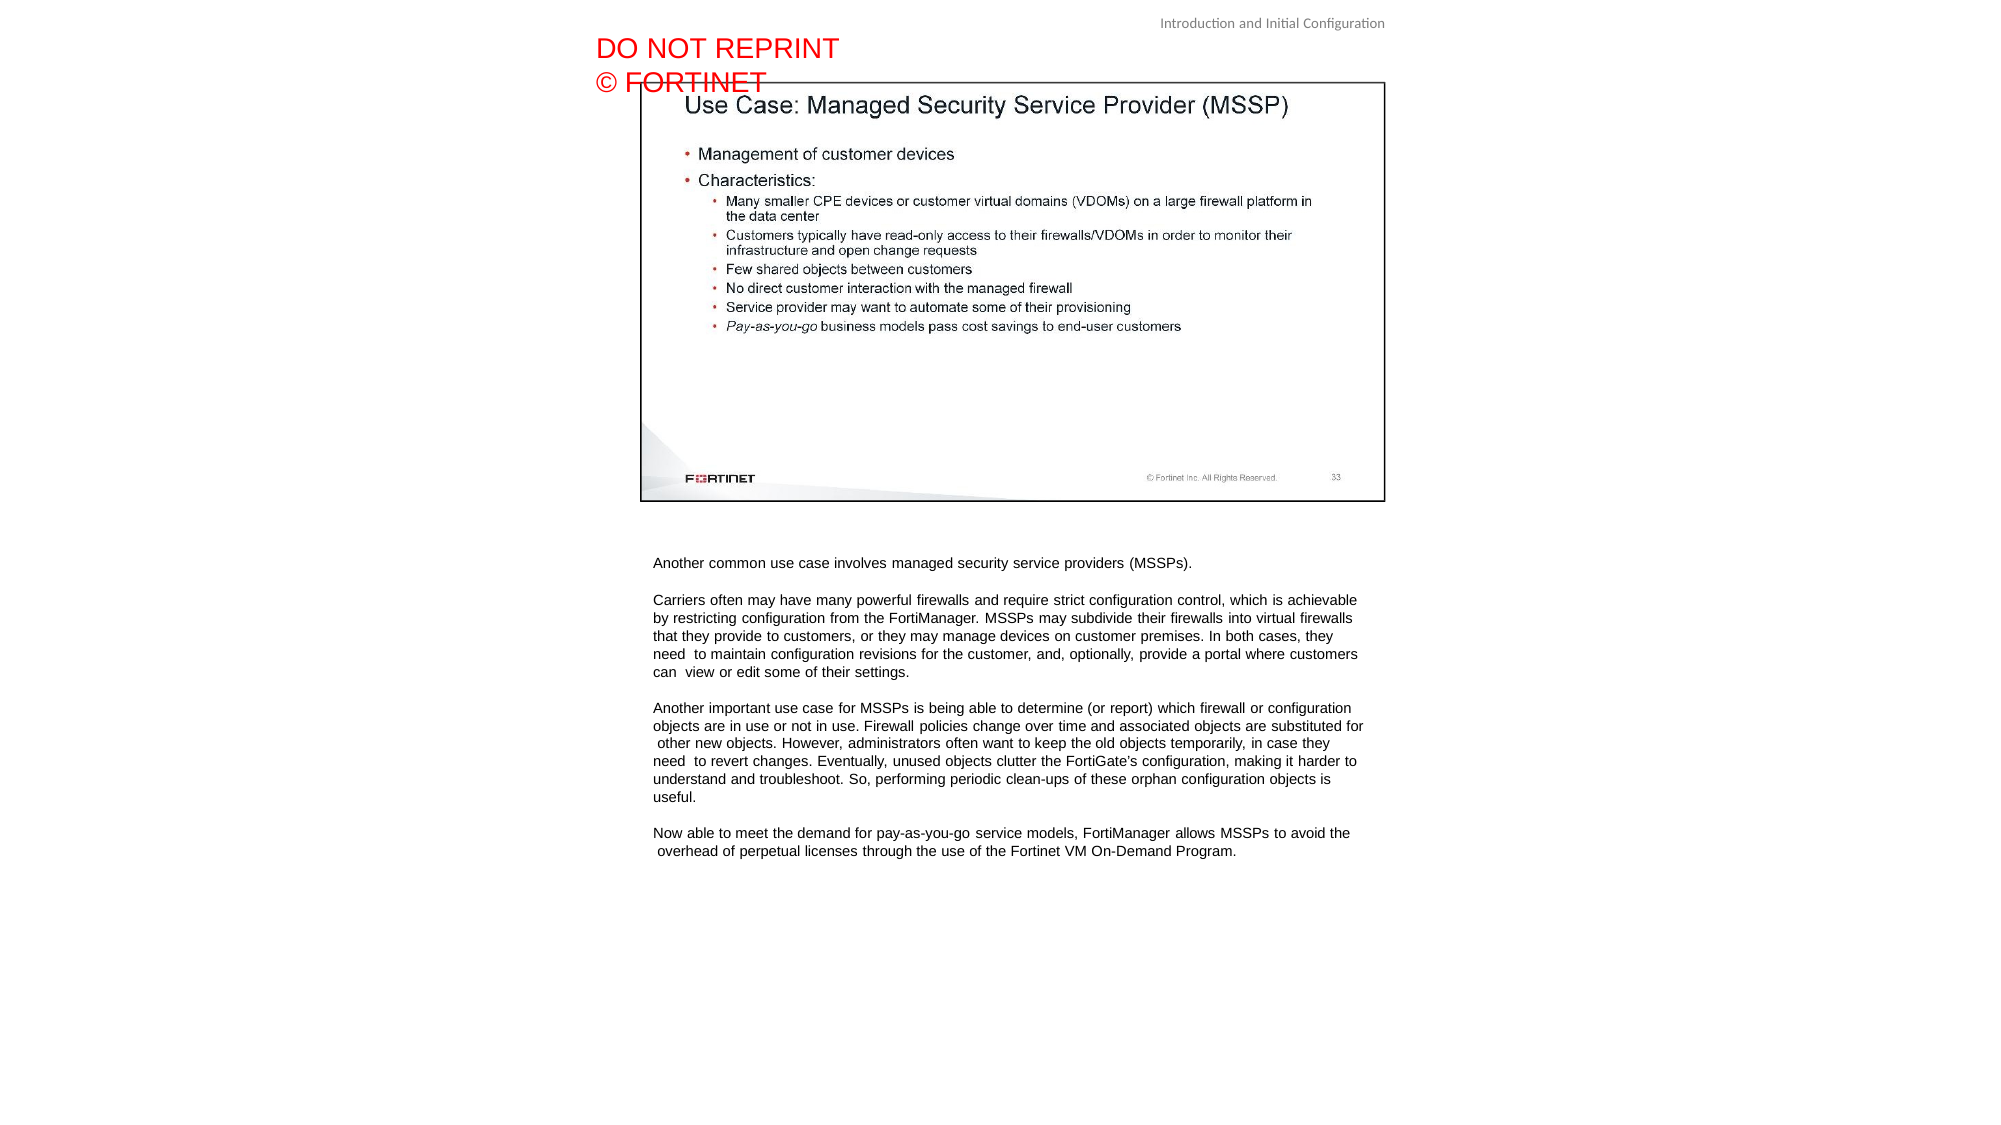

Introduction and Initial Configuration
DO NOT REPRINT
© FORTINET
Another common use case involves managed security service providers (MSSPs).
Carriers often may have many powerful firewalls and require strict configuration control, which is achievable by restricting configuration from the FortiManager. MSSPs may subdivide their firewalls into virtual firewalls that they provide to customers, or they may manage devices on customer premises. In both cases, they need to maintain configuration revisions for the customer, and, optionally, provide a portal where customers can view or edit some of their settings.
Another important use case for MSSPs is being able to determine (or report) which firewall or configuration objects are in use or not in use. Firewall policies change over time and associated objects are substituted for other new objects. However, administrators often want to keep the old objects temporarily, in case they need to revert changes. Eventually, unused objects clutter the FortiGate’s configuration, making it harder to understand and troubleshoot. So, performing periodic clean-ups of these orphan configuration objects is useful.
Now able to meet the demand for pay-as-you-go service models, FortiManager allows MSSPs to avoid the overhead of perpetual licenses through the use of the Fortinet VM On-Demand Program.
FortiManager 6.2 Study Guide
1